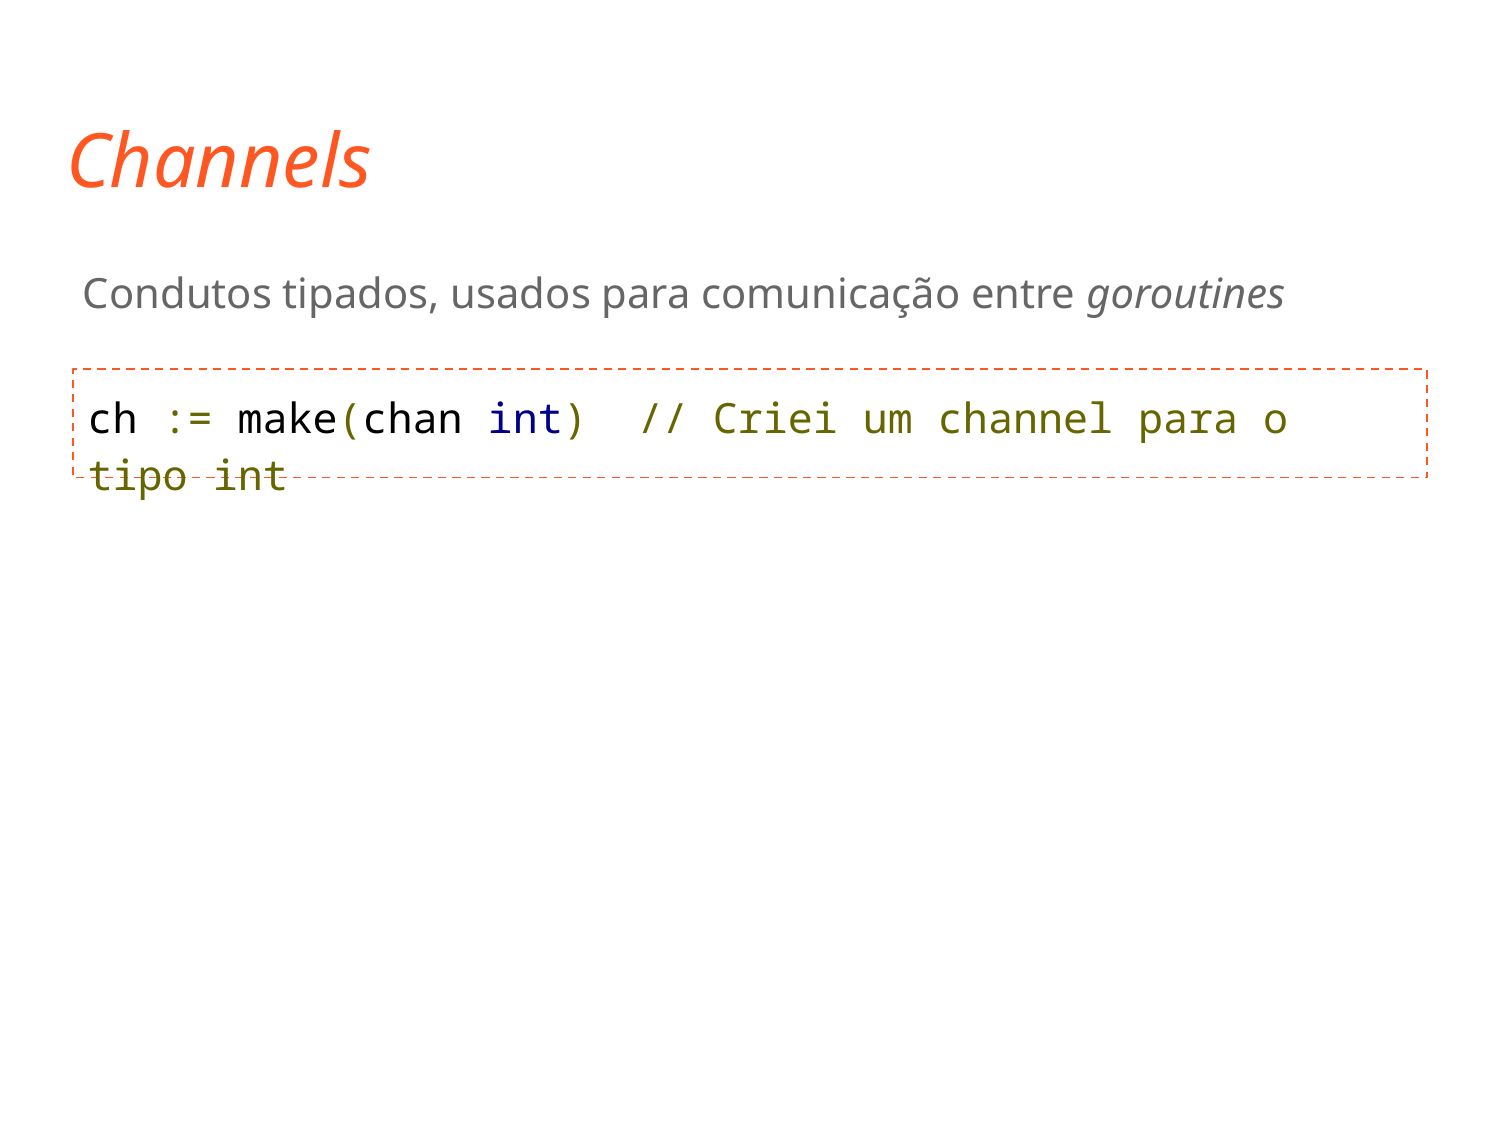

# Channels
Condutos tipados, usados para comunicação entre goroutines
ch := make(chan int) // Criei um channel para o tipo int